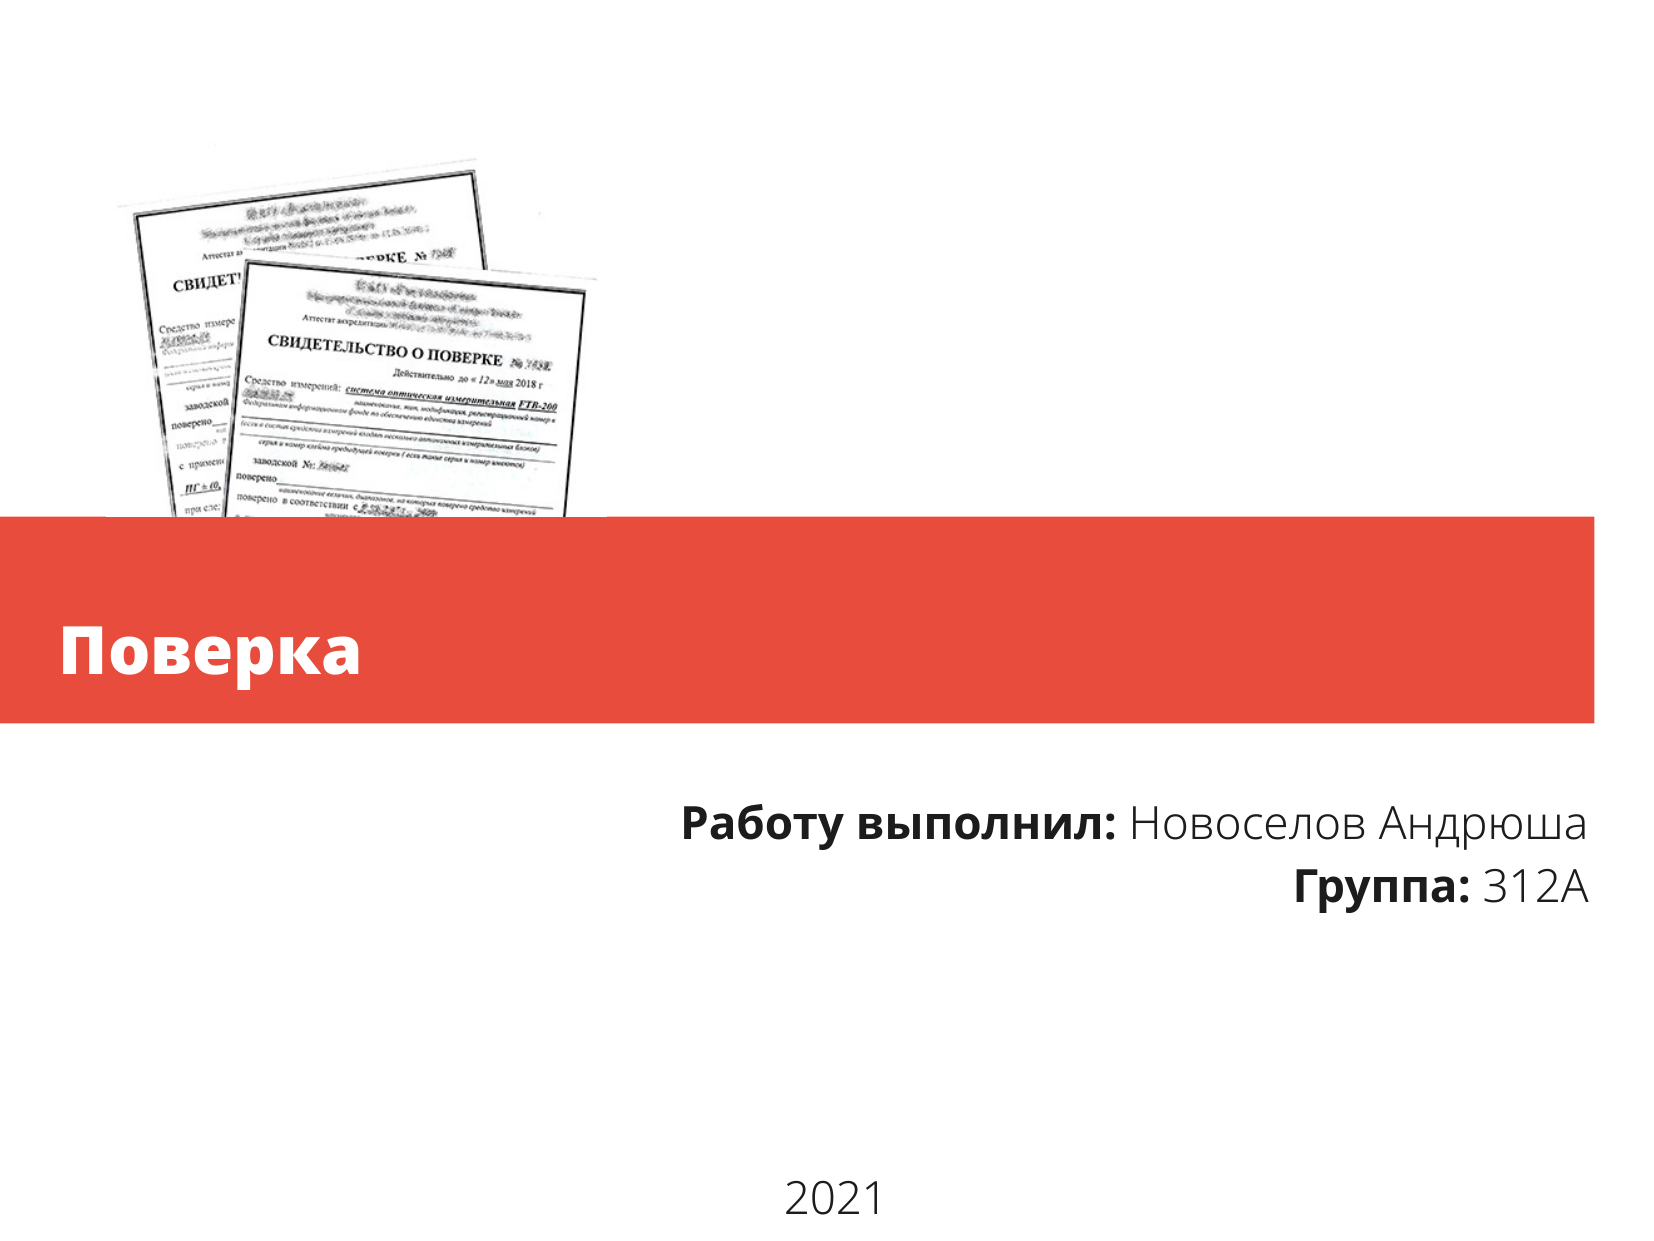

# Поверка
Работу выполнил: Новоселов Андрюша
Группа: 312А
2021